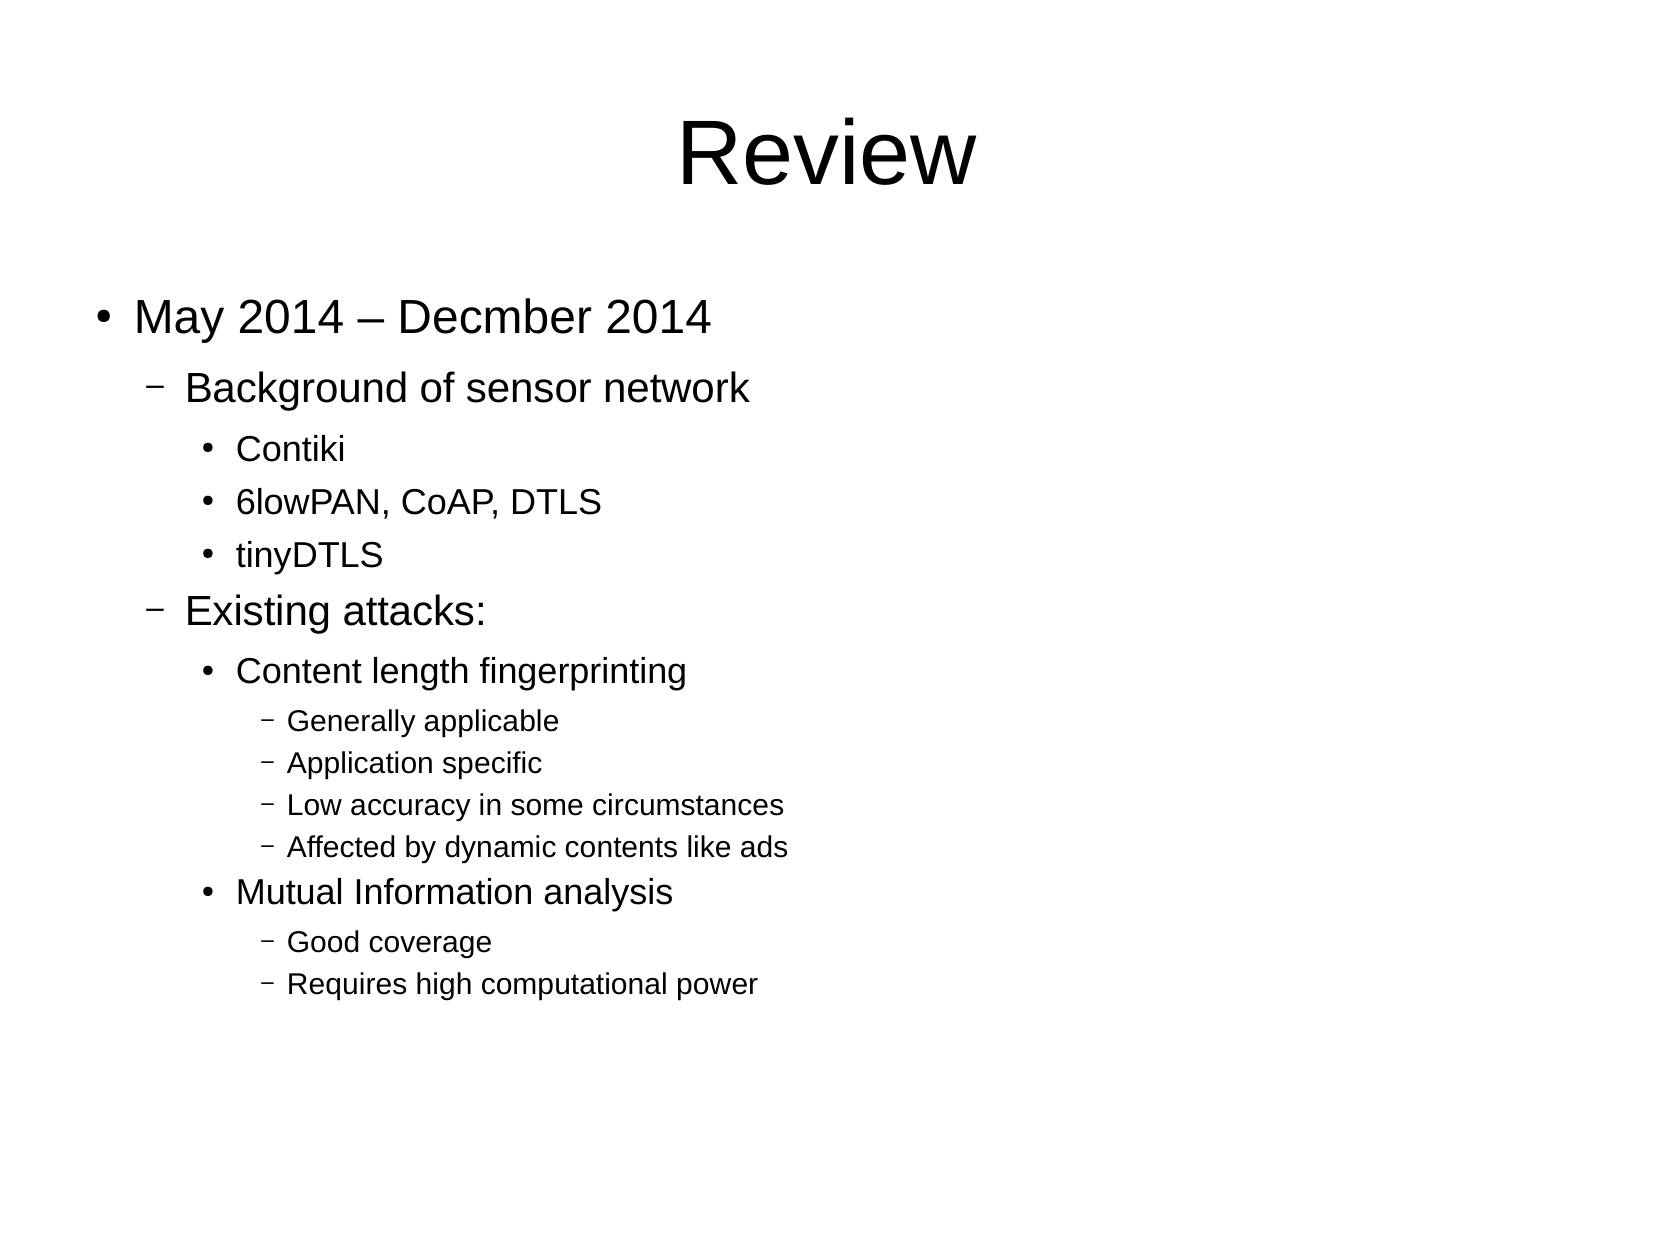

# Review
May 2014 – Decmber 2014
Background of sensor network
Contiki
6lowPAN, CoAP, DTLS
tinyDTLS
Existing attacks:
Content length fingerprinting
Generally applicable
Application specific
Low accuracy in some circumstances
Affected by dynamic contents like ads
Mutual Information analysis
Good coverage
Requires high computational power